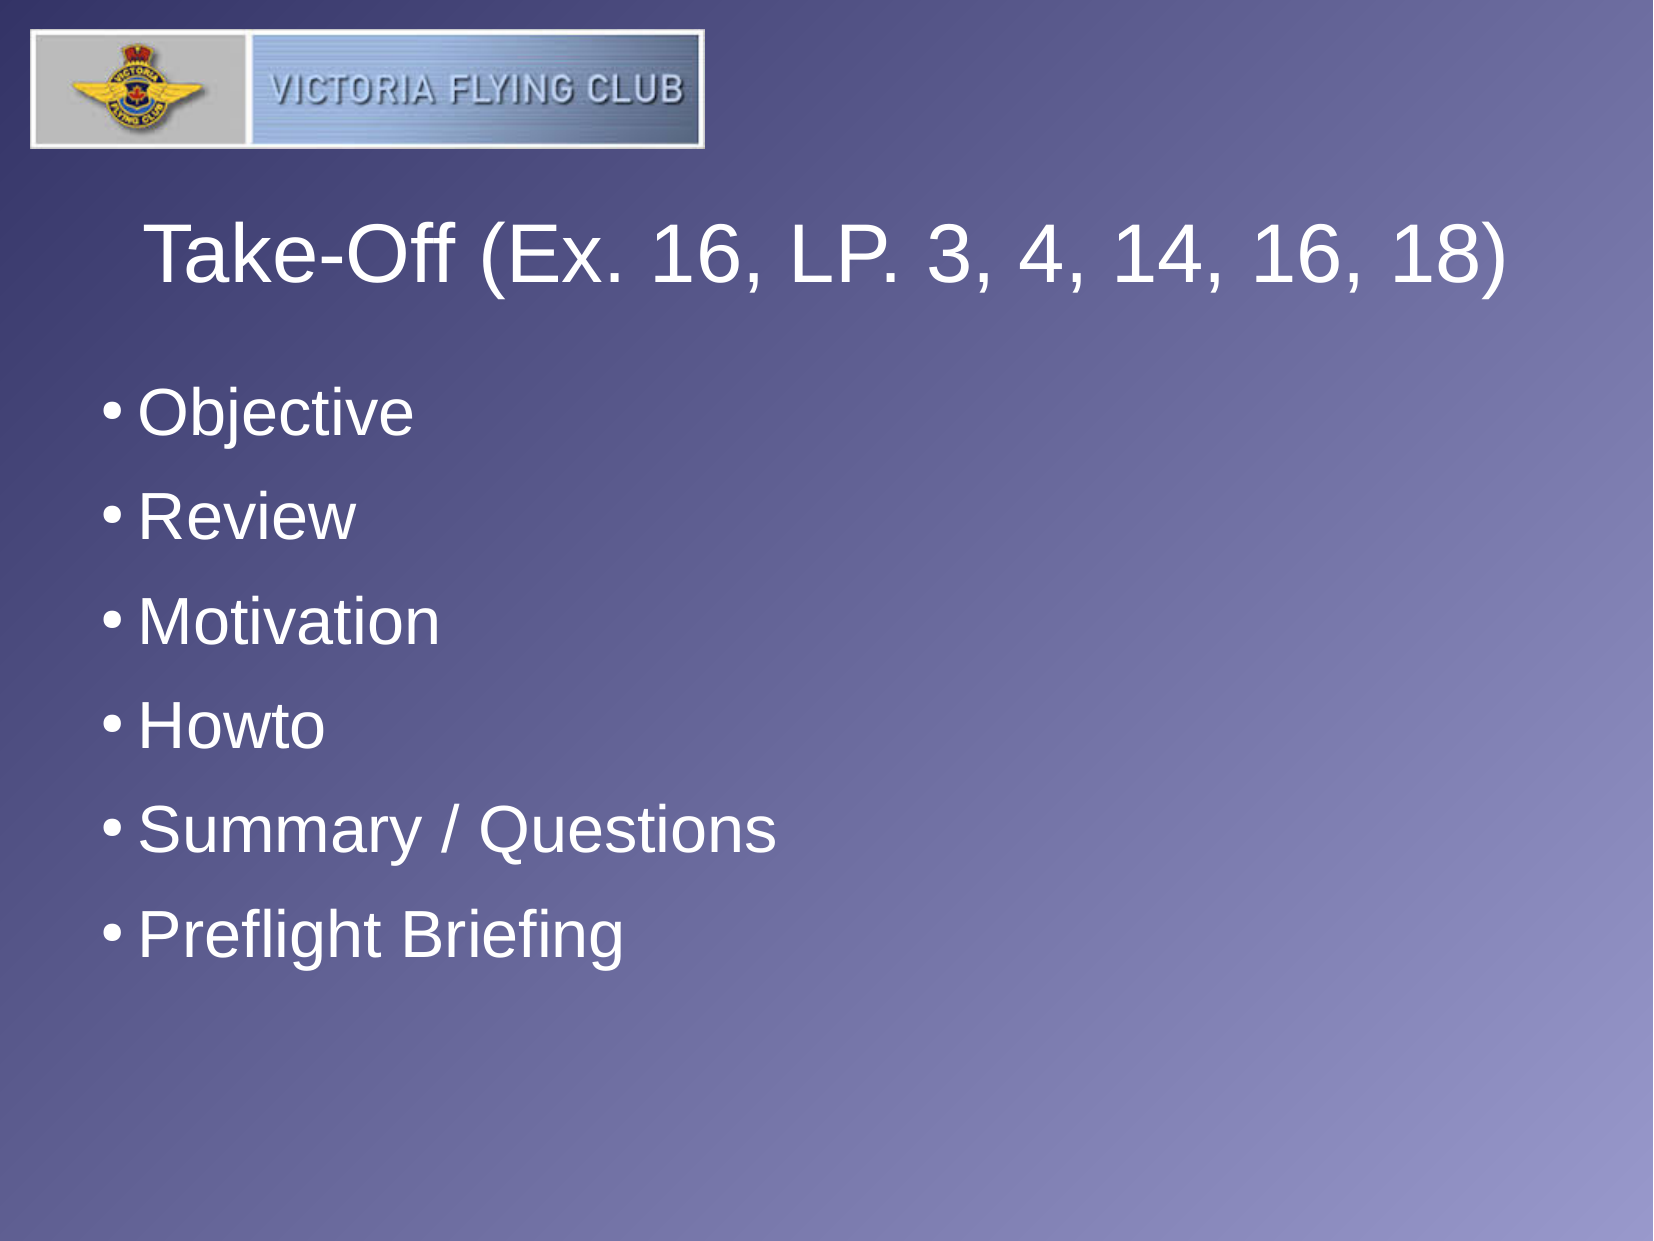

# Take-Off (Ex. 16, LP. 3, 4, 14, 16, 18)
Objective
Review
Motivation
Howto
Summary / Questions
Preflight Briefing